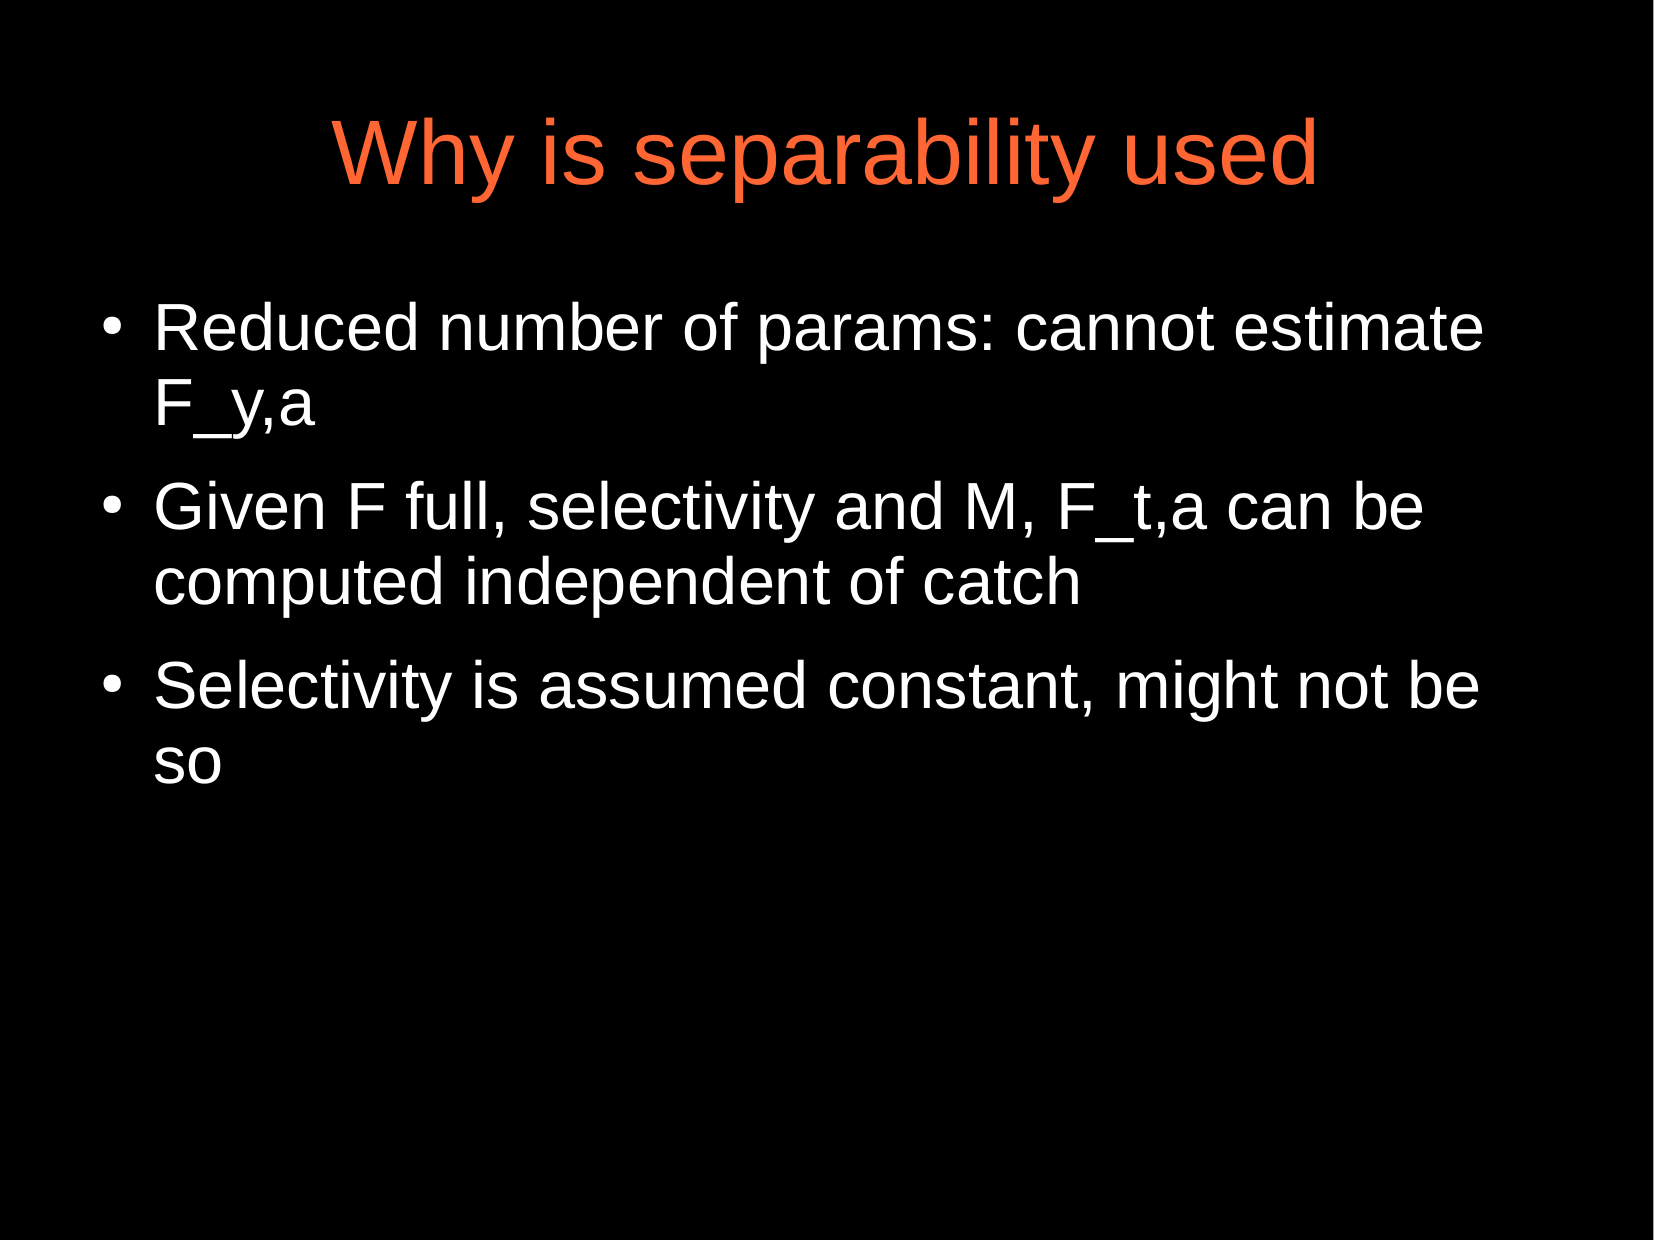

# Why is separability used
Reduced number of params: cannot estimate F_y,a
Given F full, selectivity and M, F_t,a can be computed independent of catch
Selectivity is assumed constant, might not be so